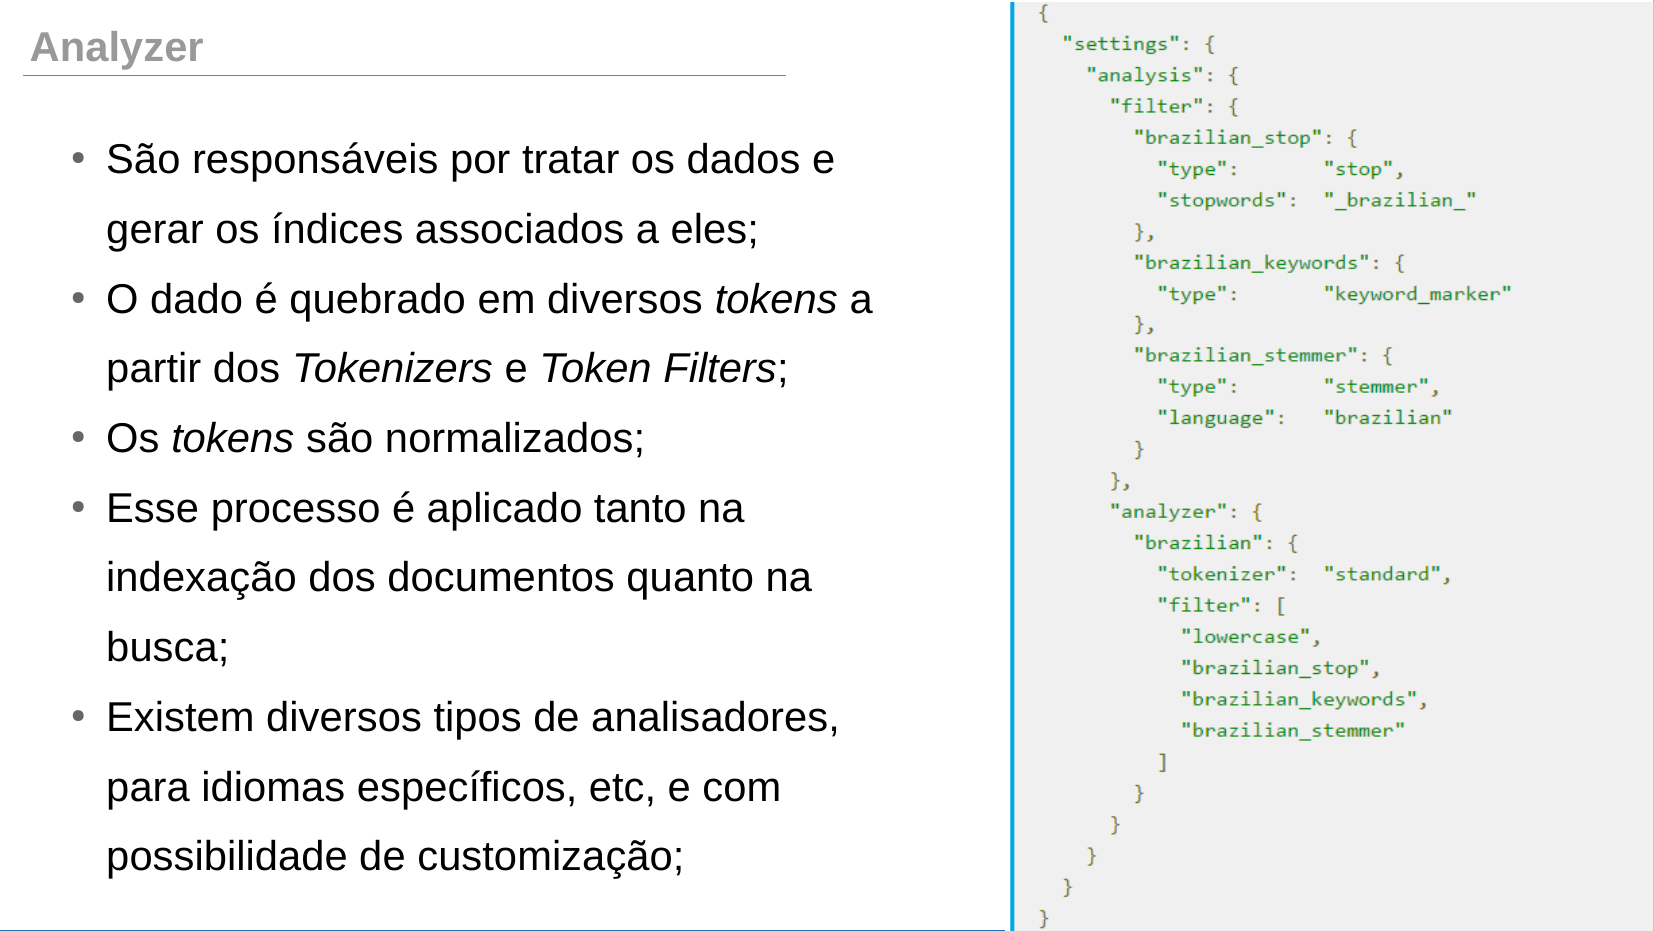

# Analyzer
São responsáveis por tratar os dados e gerar os índices associados a eles;
O dado é quebrado em diversos tokens a partir dos Tokenizers e Token Filters;
Os tokens são normalizados;
Esse processo é aplicado tanto na indexação dos documentos quanto na busca;
Existem diversos tipos de analisadores, para idiomas específicos, etc, e com possibilidade de customização;